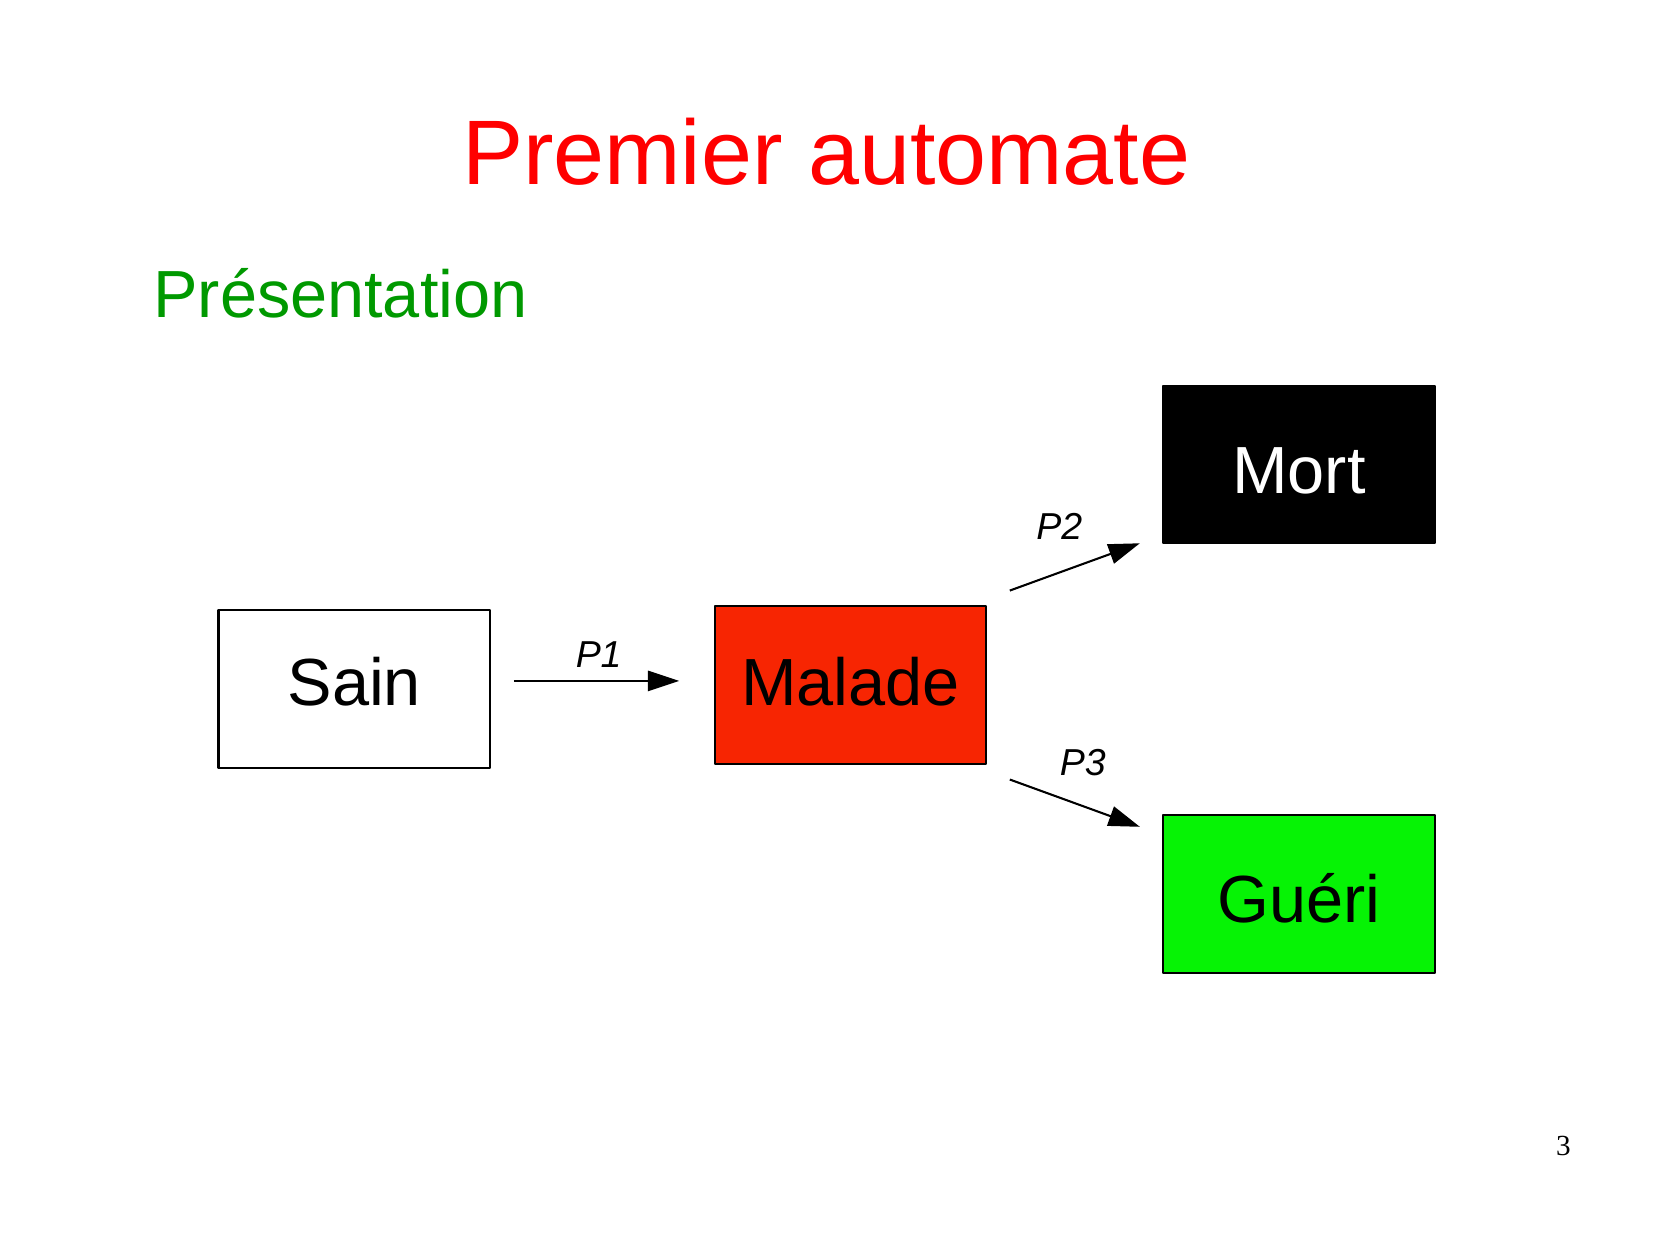

# Premier automate
Présentation
Mort
P2
P1
Sain
Malade
P3
Guéri
3